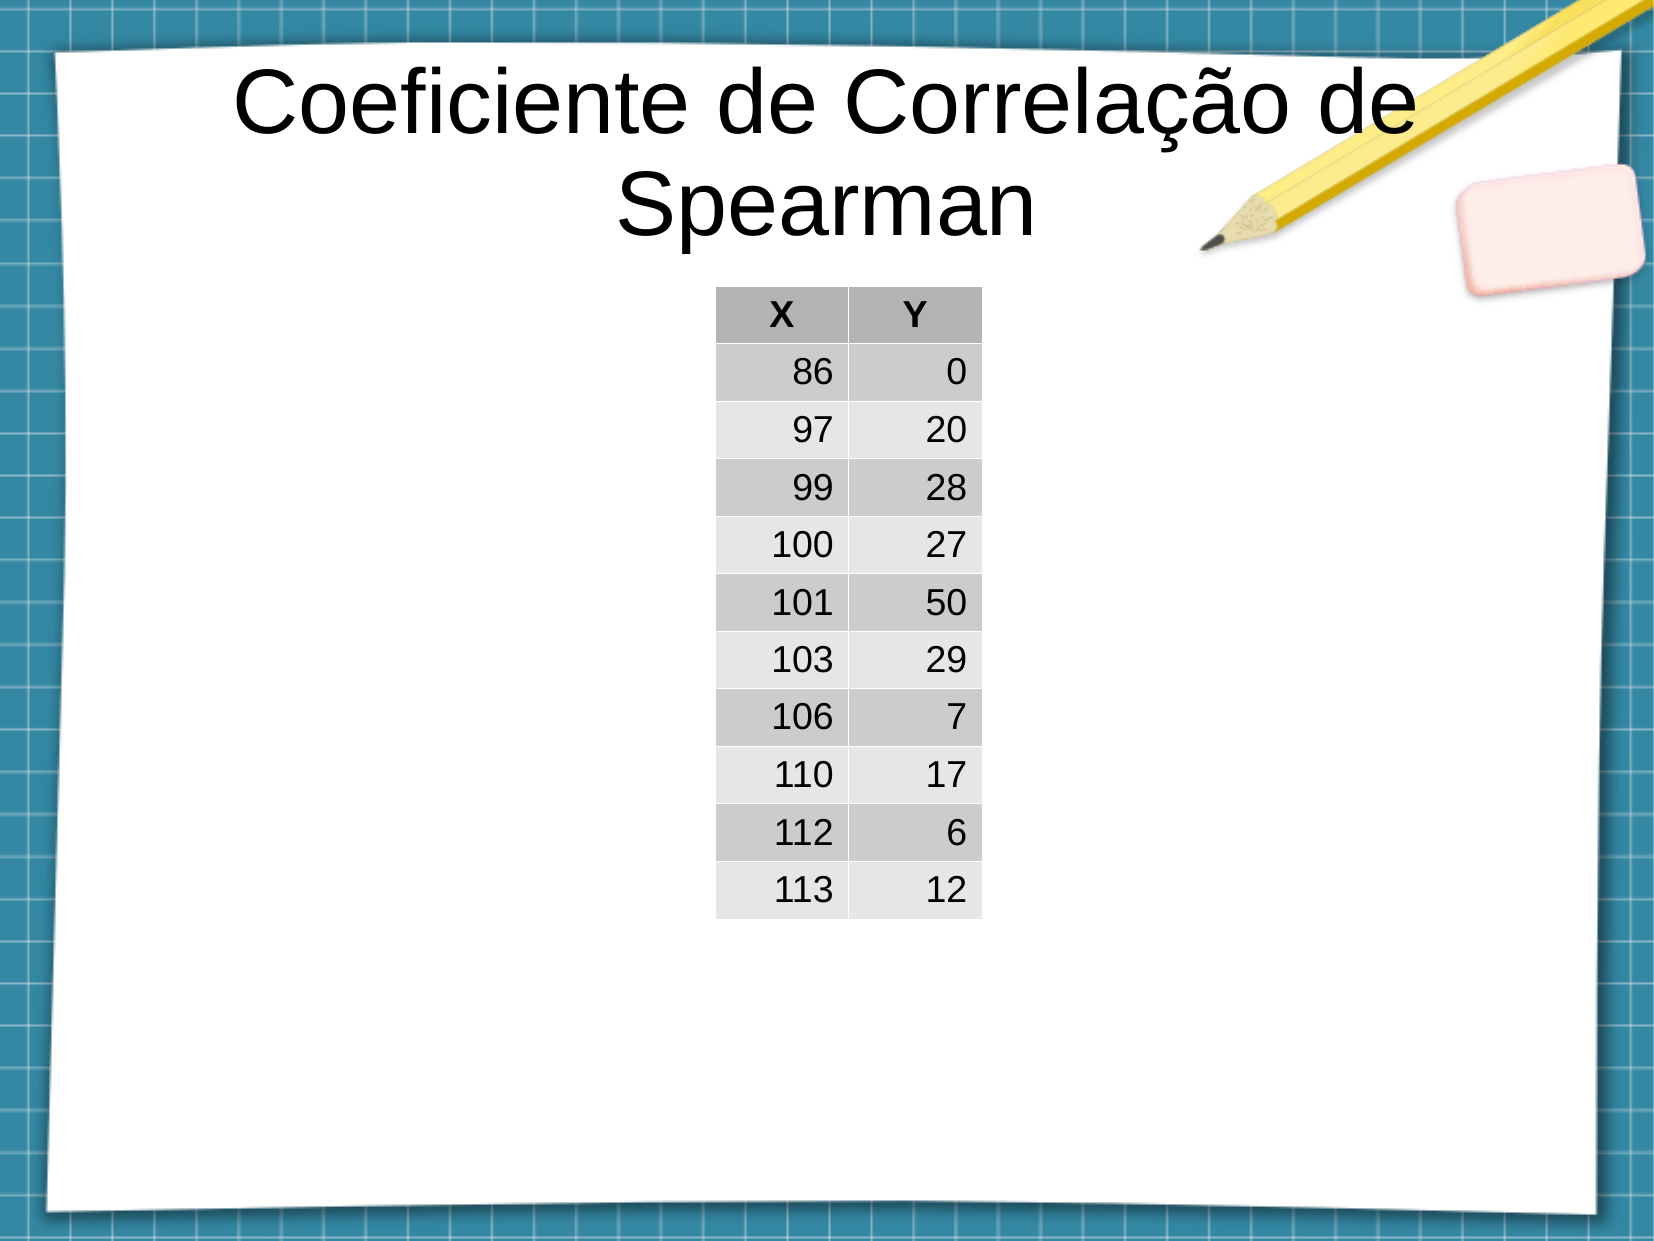

# Coeficiente de Correlação de Spearman
| X | Y |
| --- | --- |
| 86 | 0 |
| 97 | 20 |
| 99 | 28 |
| 100 | 27 |
| 101 | 50 |
| 103 | 29 |
| 106 | 7 |
| 110 | 17 |
| 112 | 6 |
| 113 | 12 |